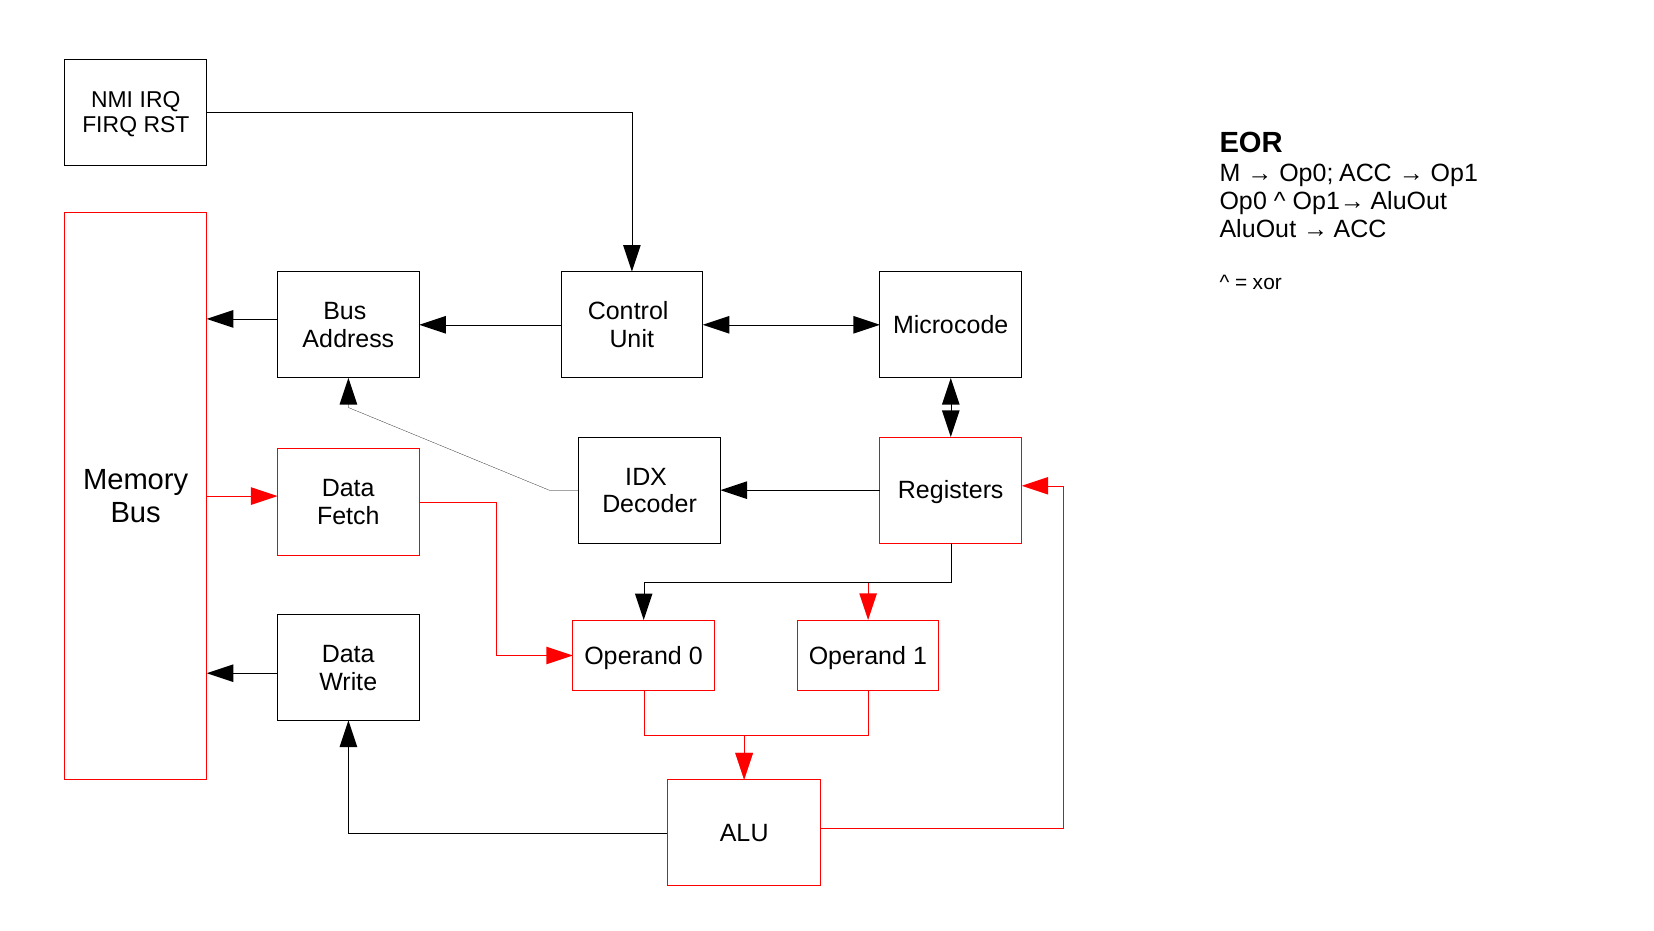

NMI IRQ
FIRQ RST
EOR
M → Op0; ACC → Op1
Op0 ^ Op1→ AluOut
AluOut → ACC
^ = xor
Memory
Bus
Bus
Address
Control
Unit
Microcode
IDX
Decoder
Registers
Data
Fetch
Data
Write
Operand 1
Operand 0
ALU